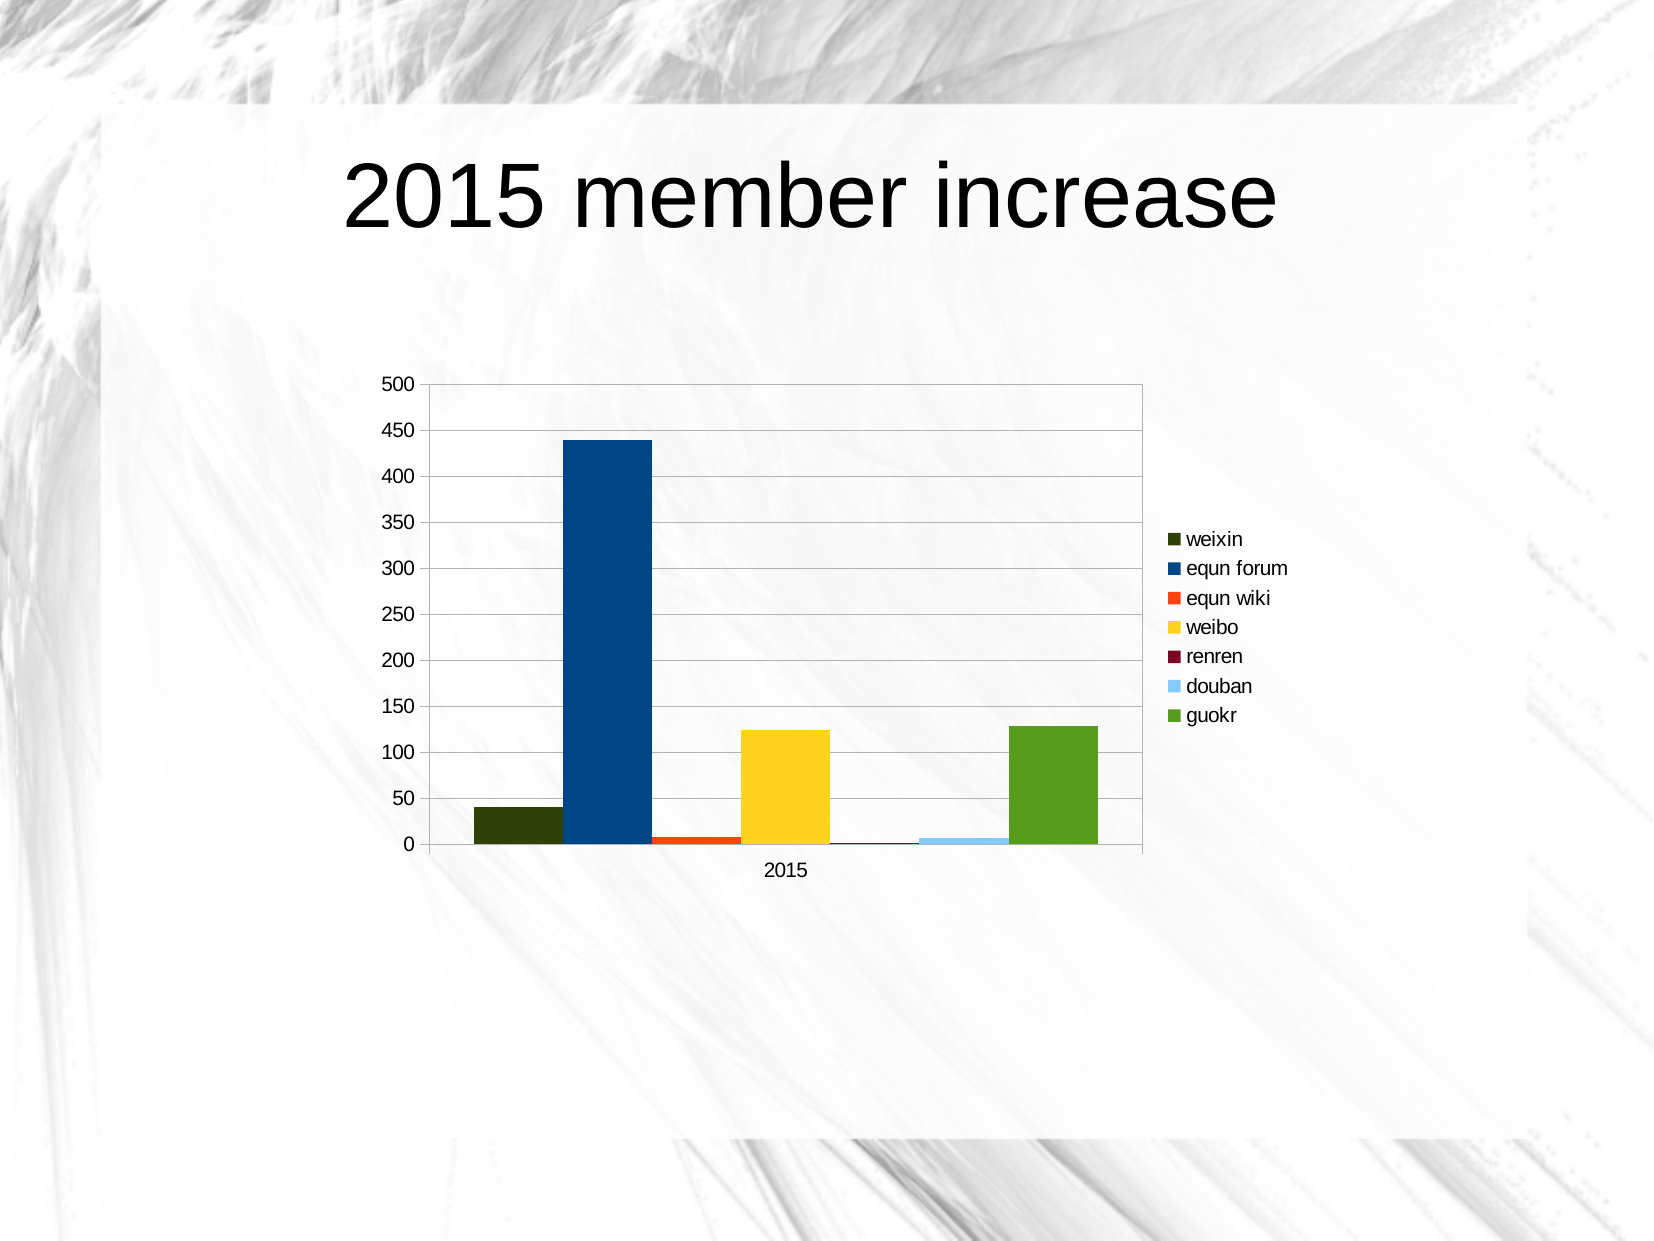

# 2015 member increase
### Chart
| Category | weixin | equn forum | equn wiki | weibo | renren | douban | guokr |
|---|---|---|---|---|---|---|---|
| 2015 | 40.0 | 439.0 | 8.0 | 124.0 | 1.0 | 7.0 | 128.0 |